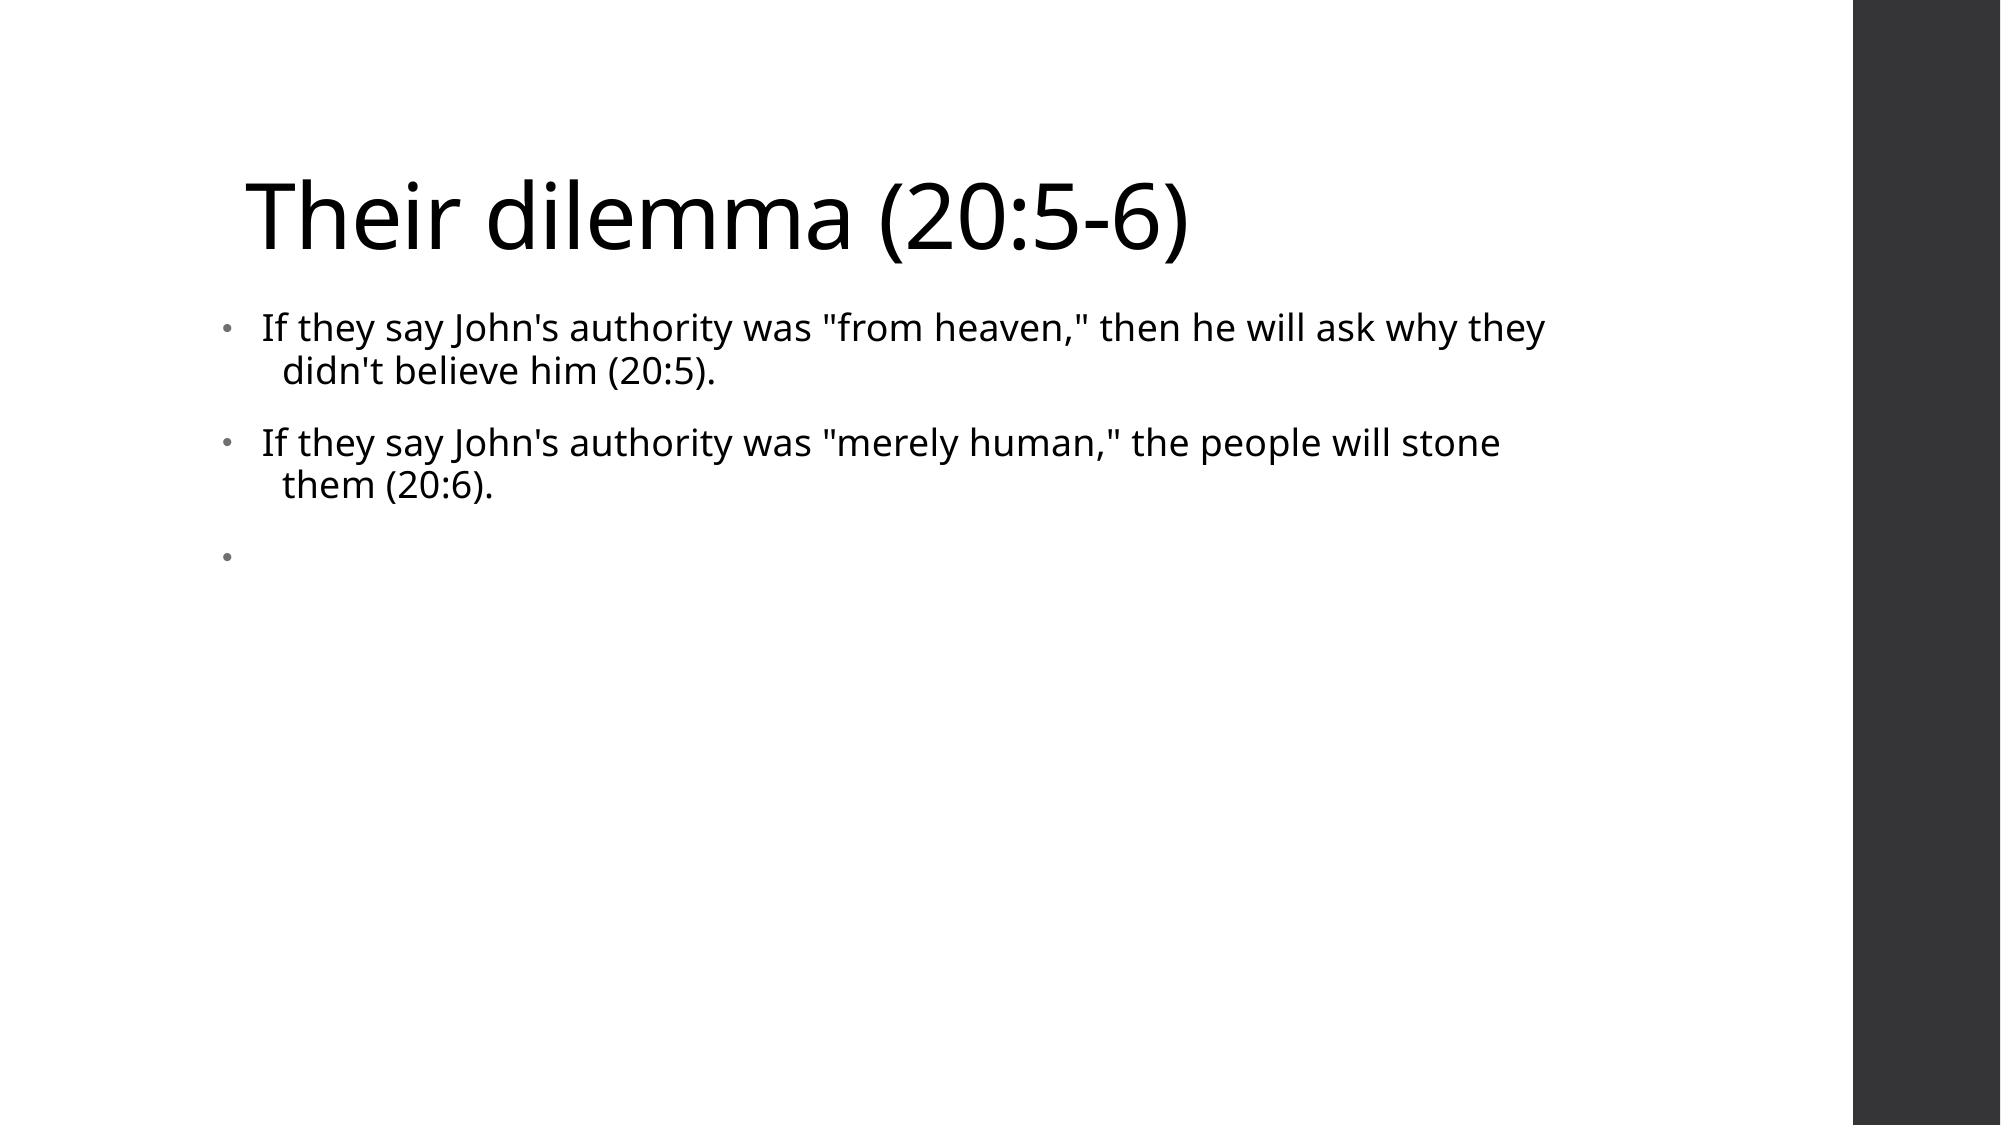

# Their dilemma (20:5-6)
 If they say John's authority was "from heaven," then he will ask why they didn't believe him (20:5).
 If they say John's authority was "merely human," the people will stone them (20:6).